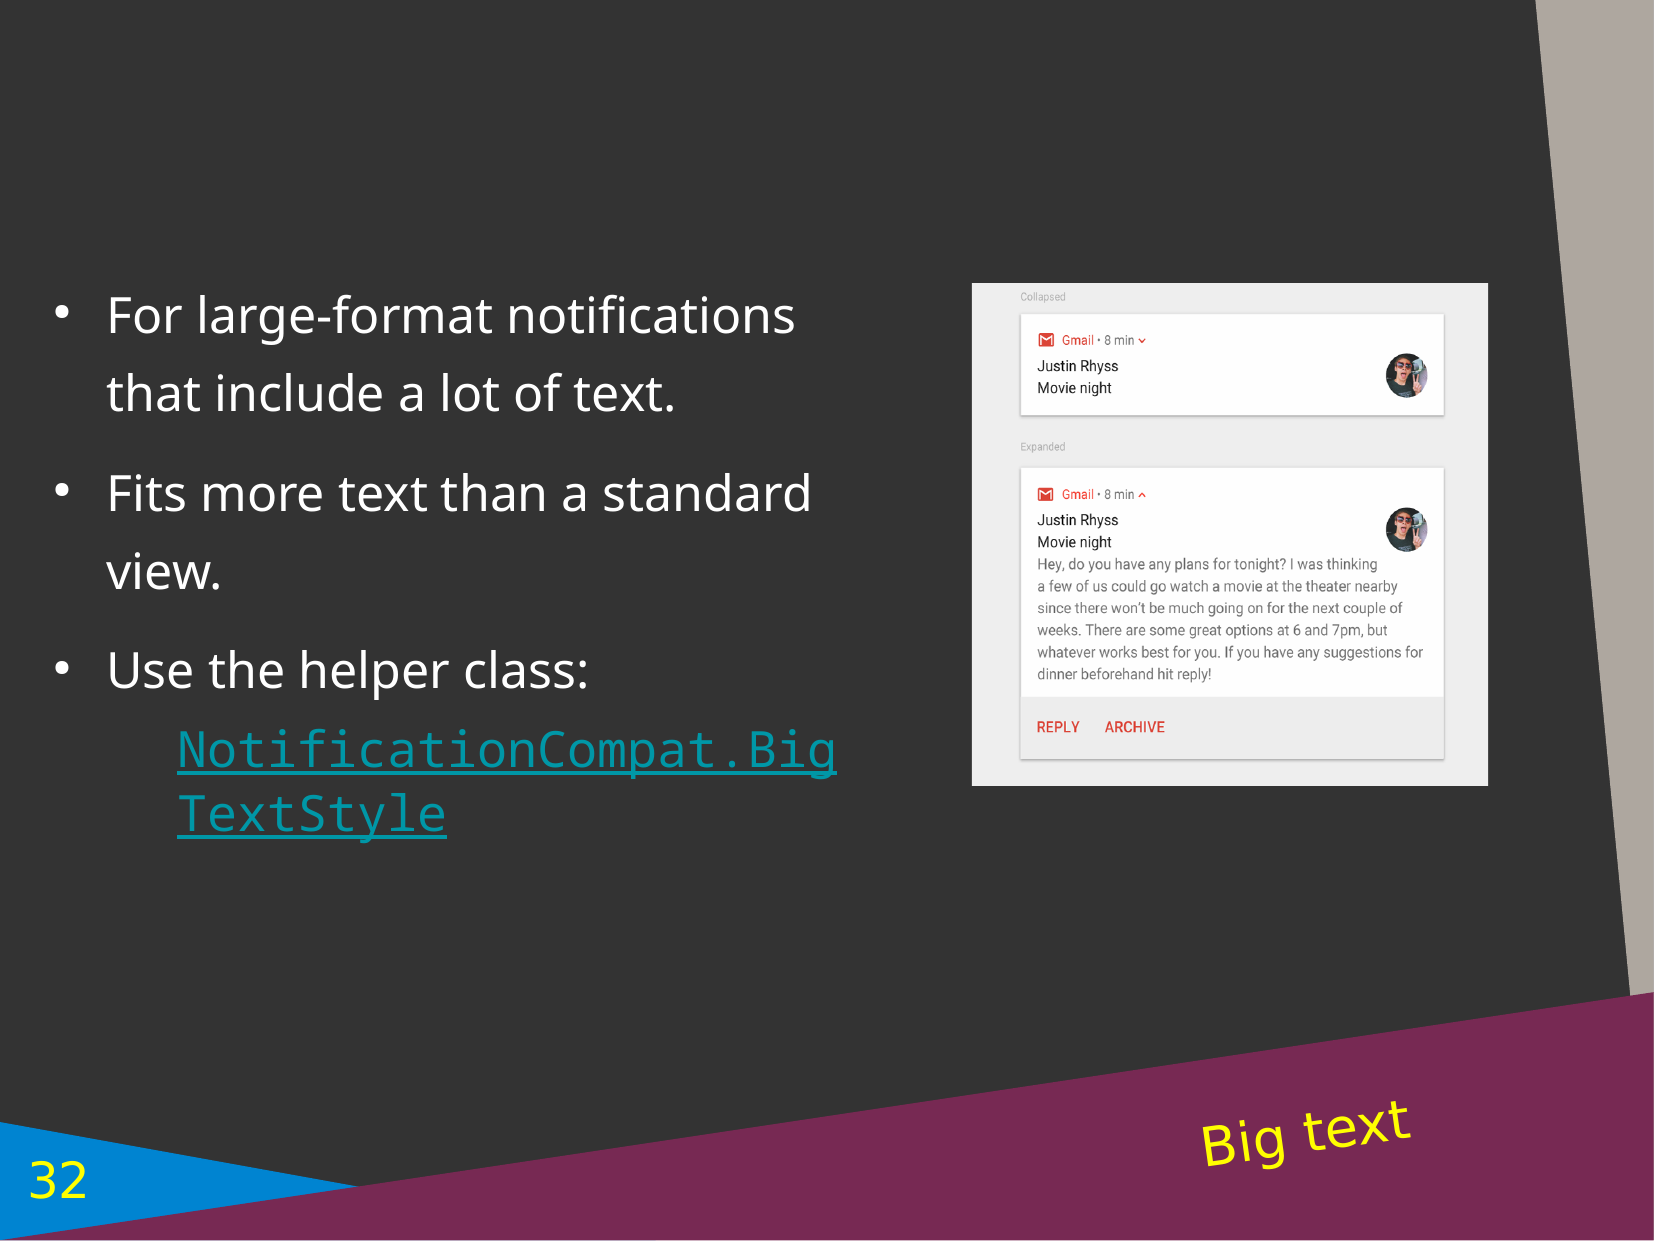

For large-format notifications that include a lot of text.
Fits more text than a standard view.
Use the helper class:
NotificationCompat.BigTextStyle
# Big text
32